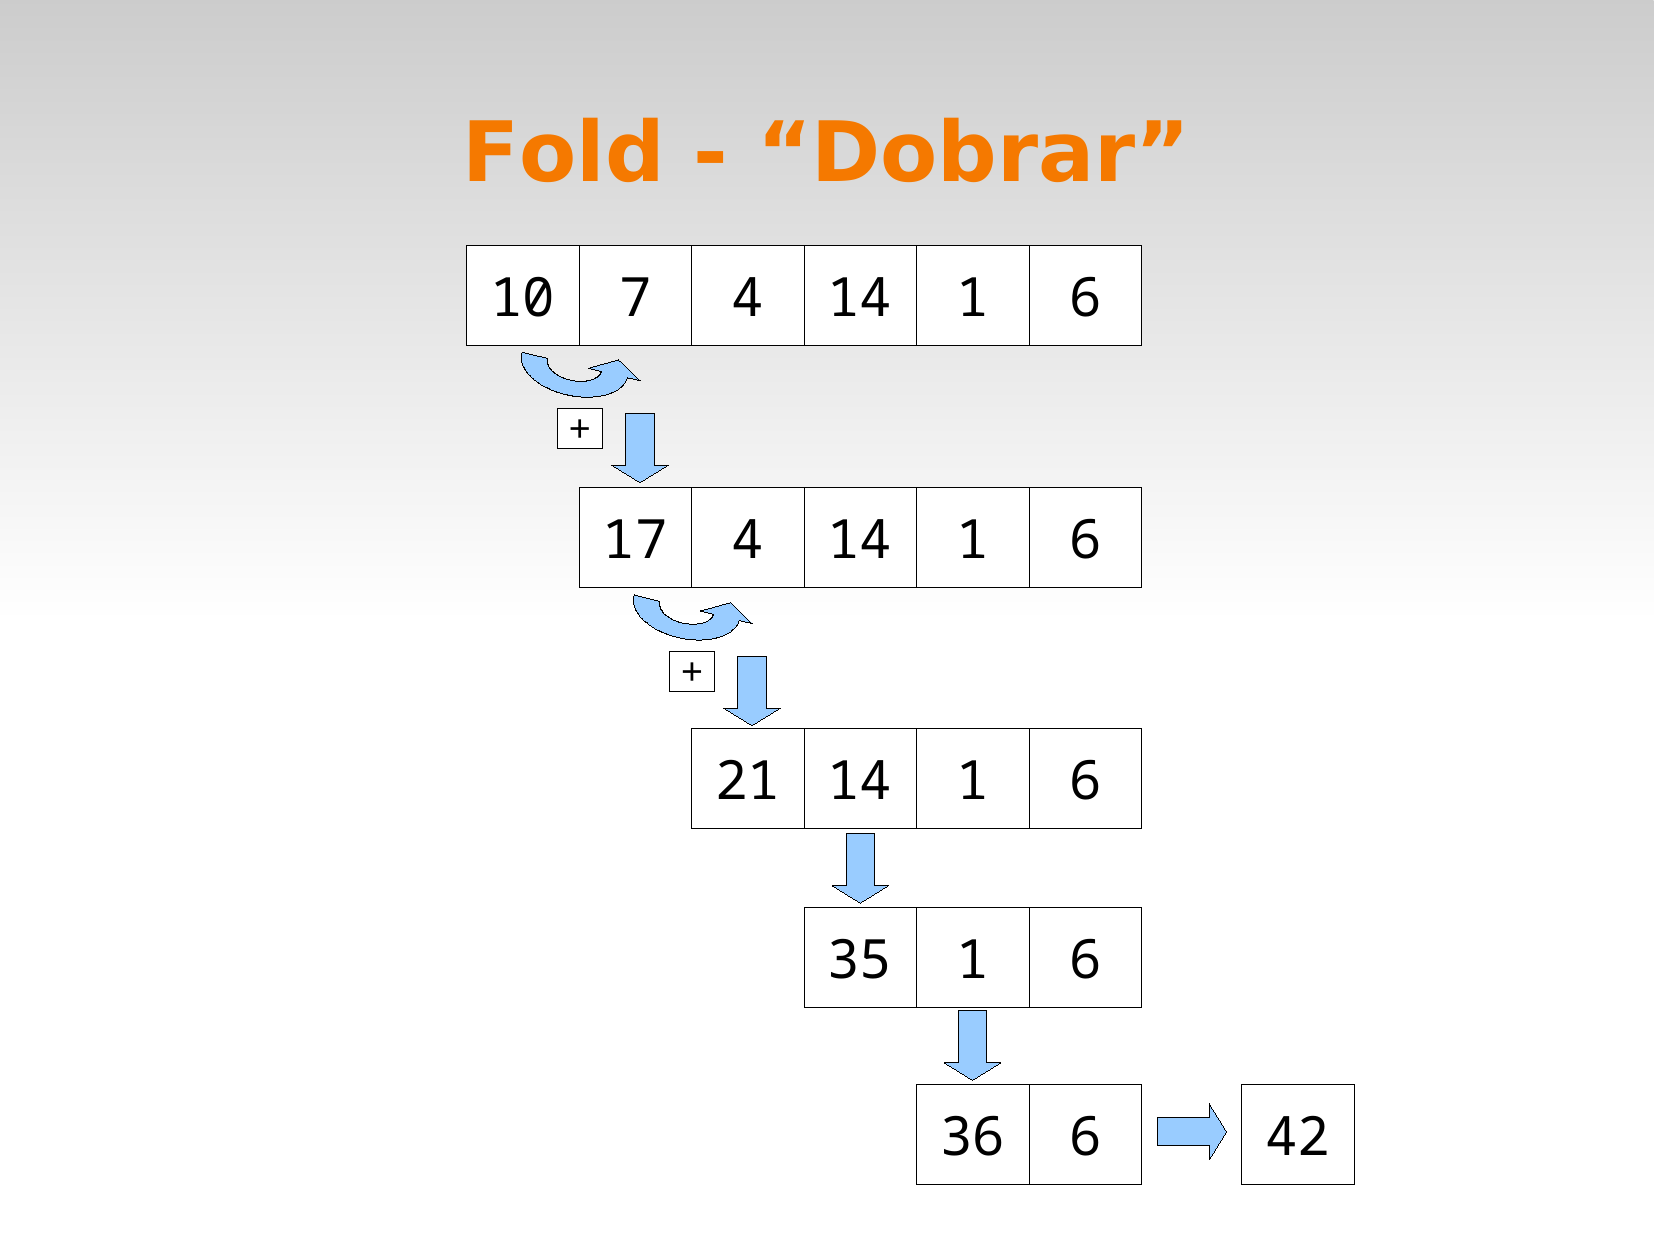

# Fold - “Dobrar”
10
7
4
14
1
6
+
17
4
14
1
6
+
21
14
1
6
35
1
6
36
6
42